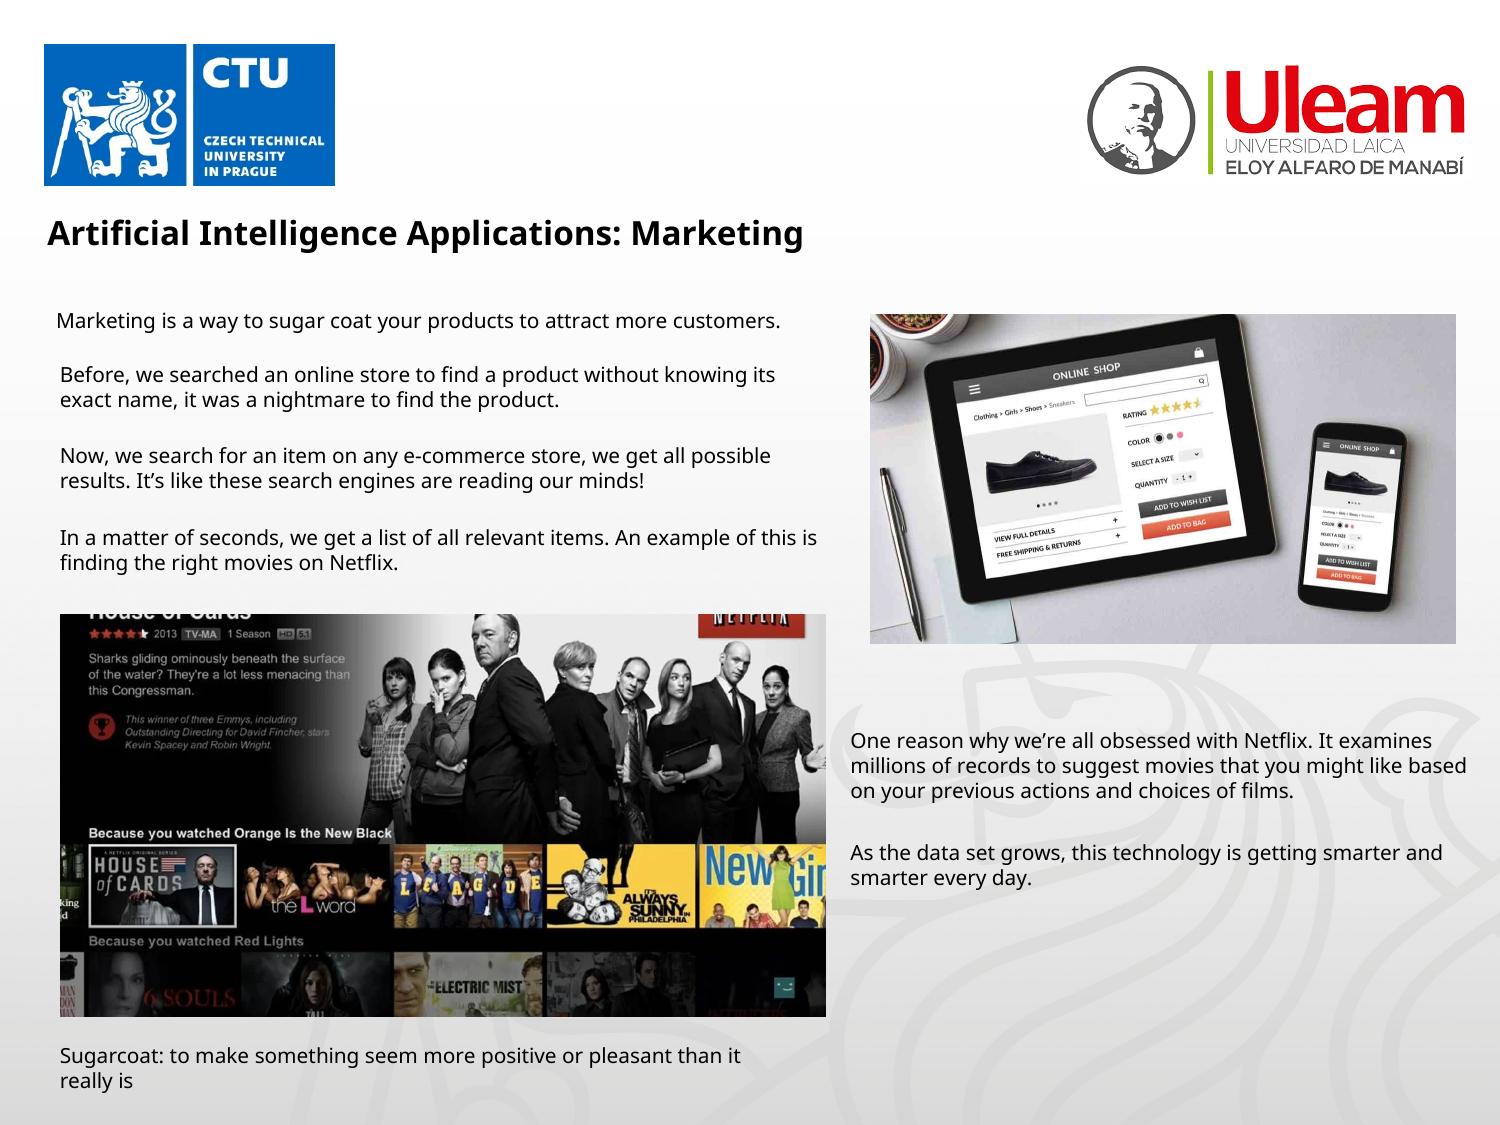

Artificial Intelligence Applications: Marketing
Marketing is a way to sugar coat your products to attract more customers.
Before, we searched an online store to find a product without knowing its exact name, it was a nightmare to find the product.
Now, we search for an item on any e-commerce store, we get all possible results. It’s like these search engines are reading our minds!
In a matter of seconds, we get a list of all relevant items. An example of this is finding the right movies on Netflix.
One reason why we’re all obsessed with Netflix. It examines millions of records to suggest movies that you might like based on your previous actions and choices of films.
As the data set grows, this technology is getting smarter and smarter every day.
Sugarcoat: to make something seem more positive or pleasant than it really is